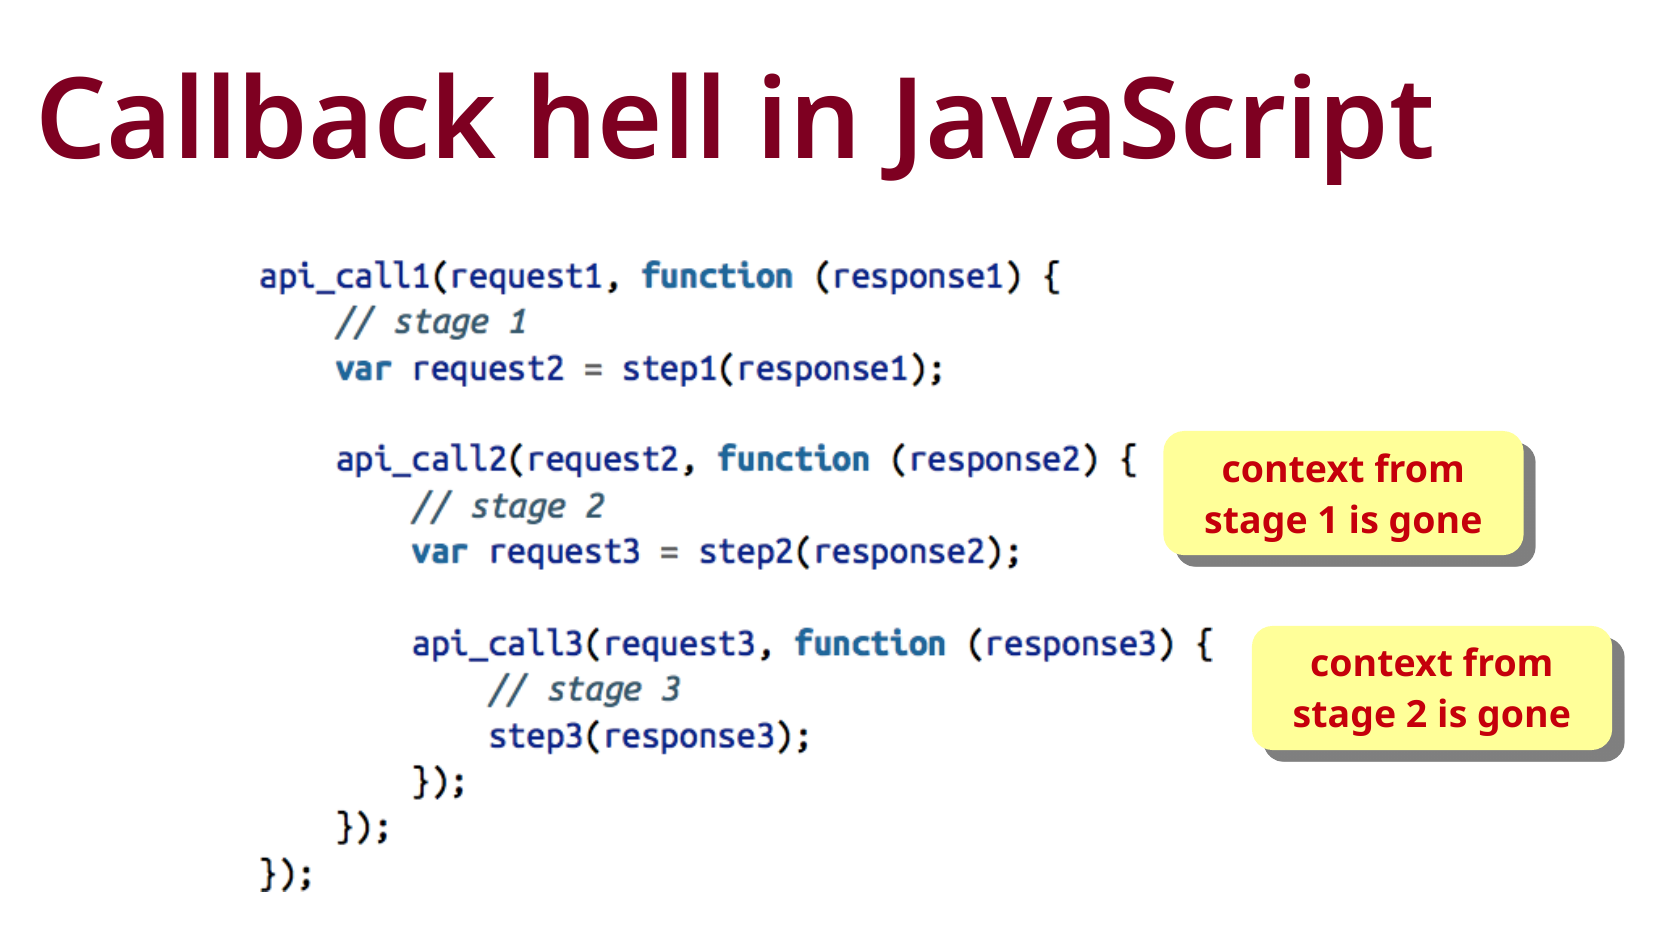

# Callback hell in JavaScript
context from stage 1 is gone
context from stage 2 is gone